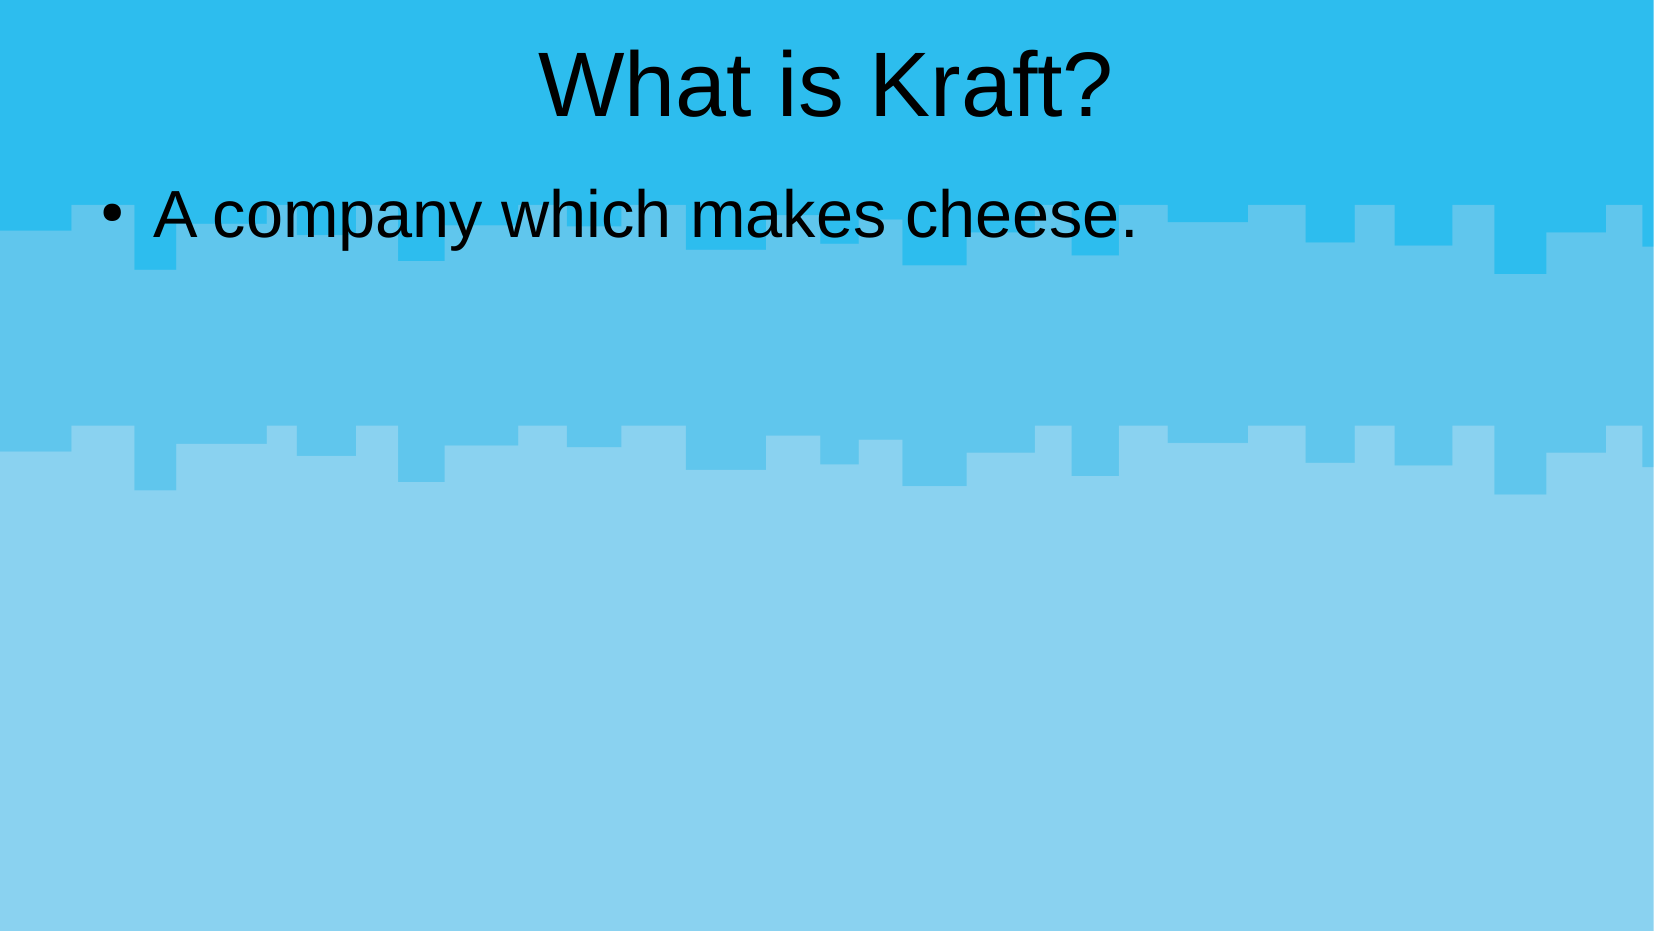

# What is Kraft?
A company which makes cheese.